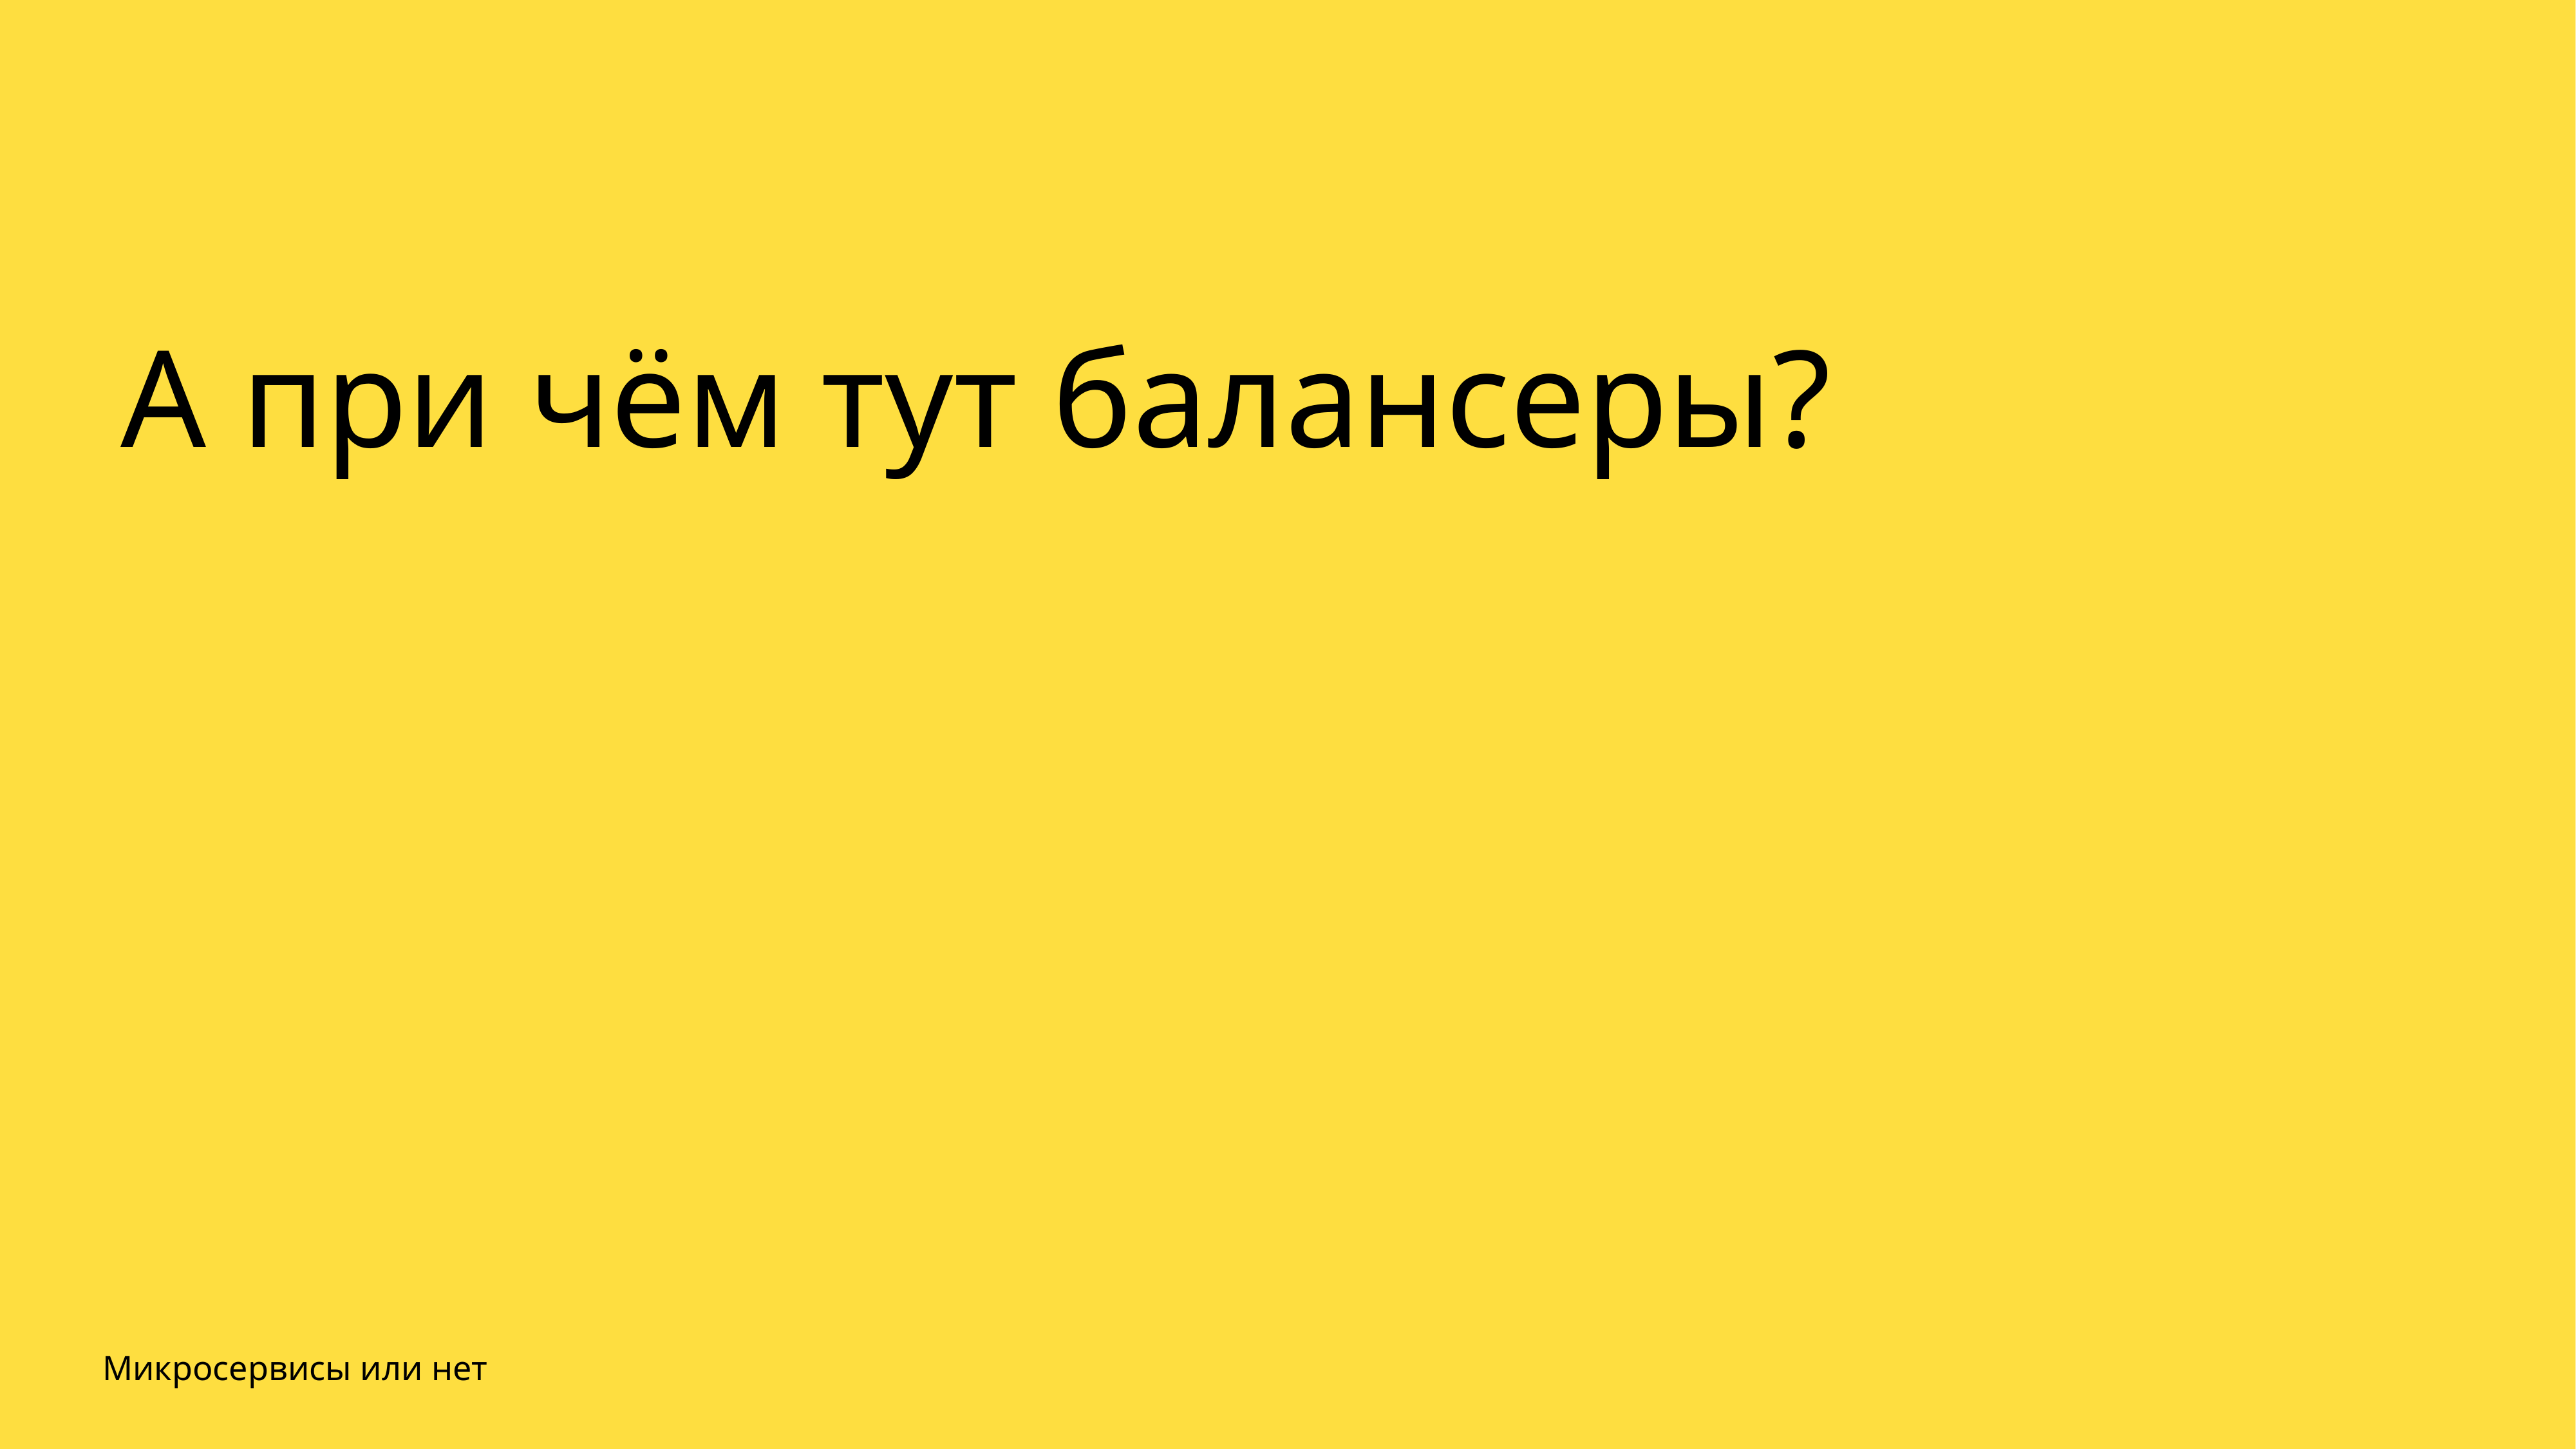

# А при чём тут балансеры?
Микросервисы или нет